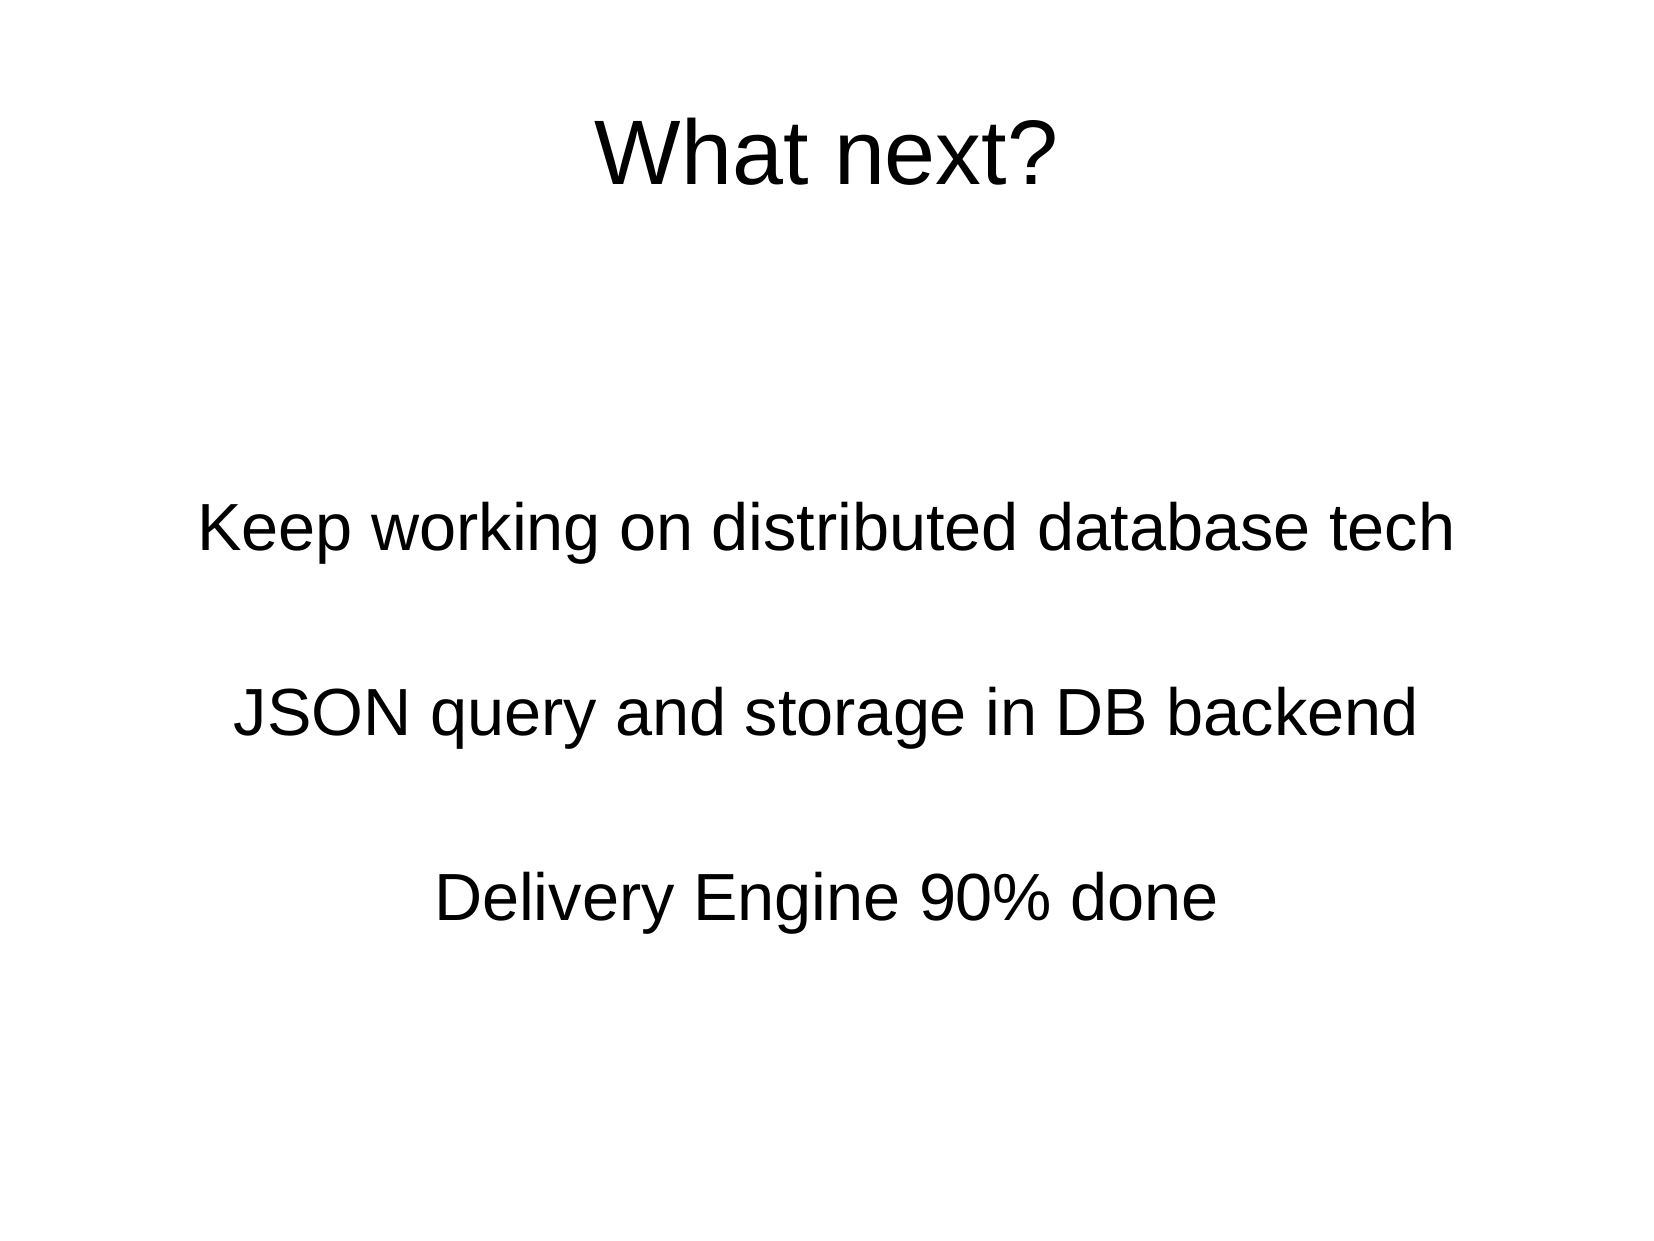

# What next?
Keep working on distributed database tech
JSON query and storage in DB backend
Delivery Engine 90% done